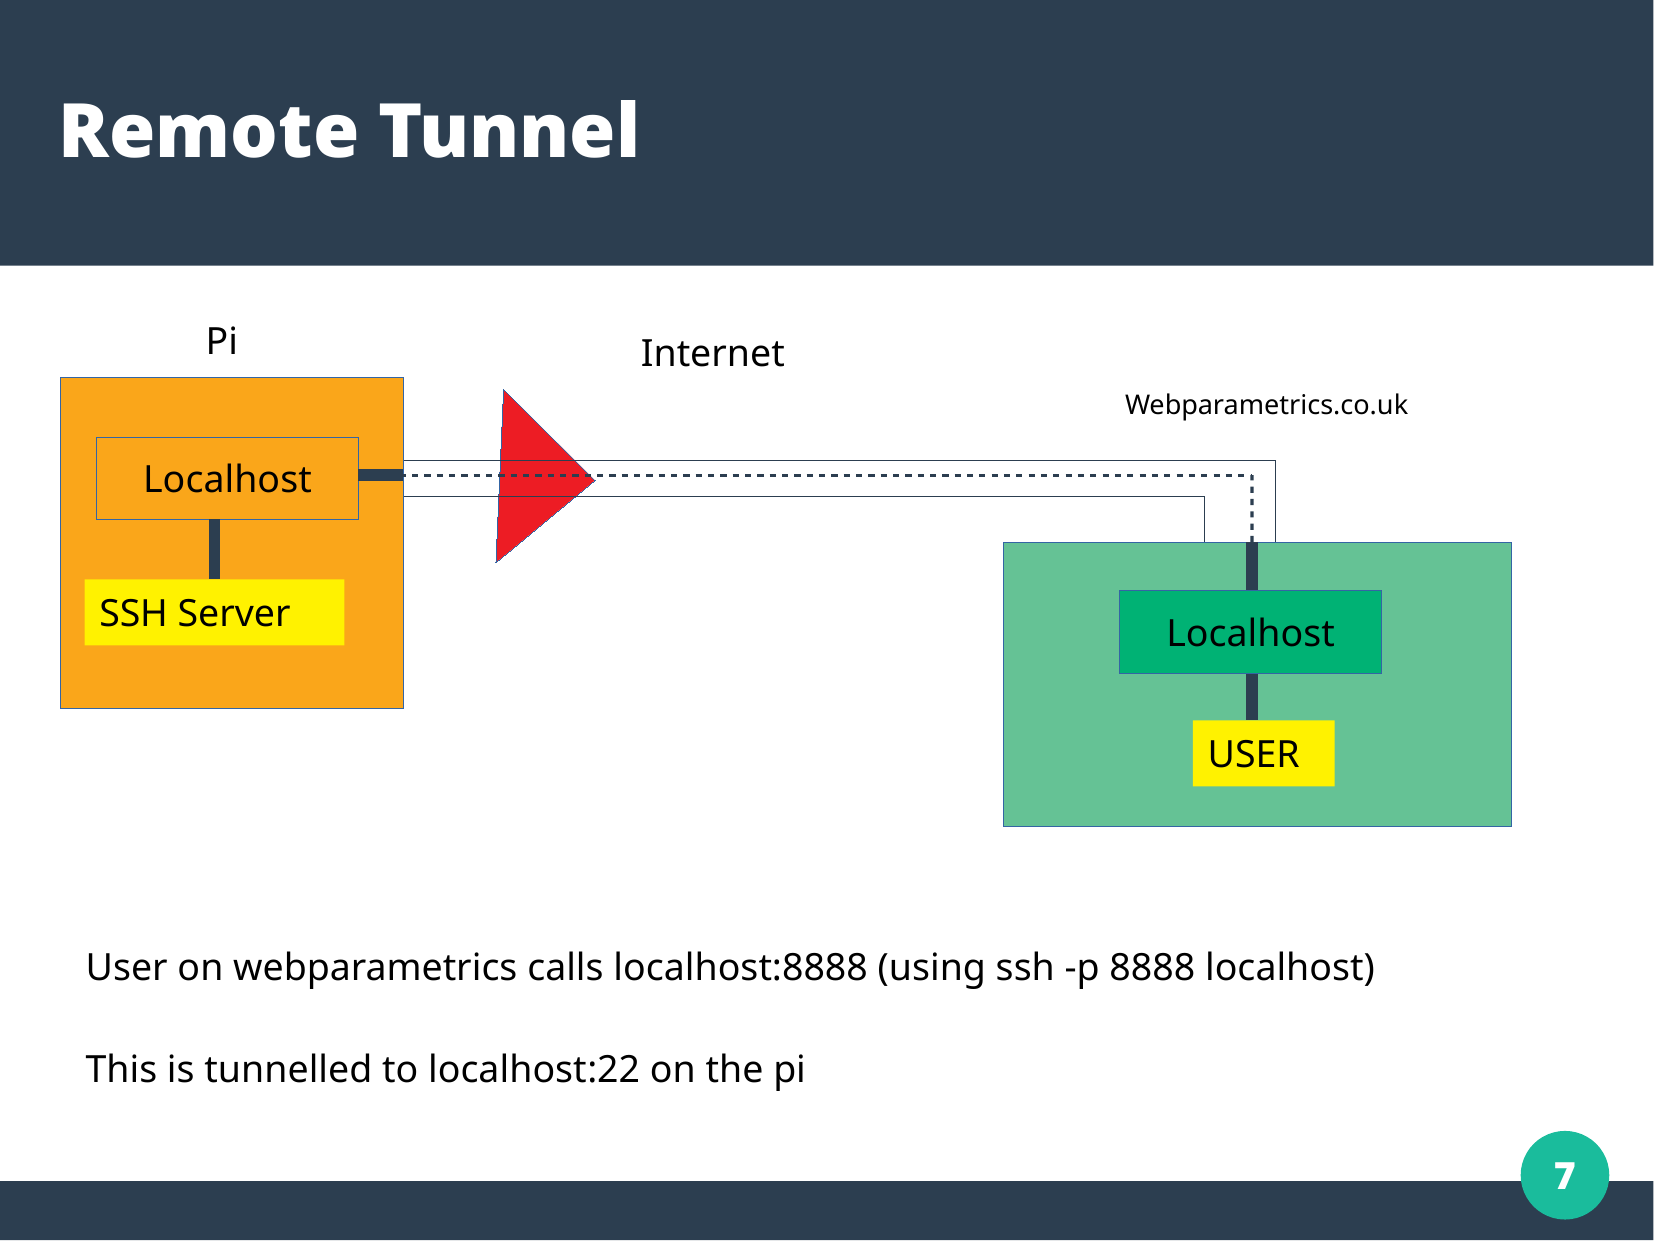

# Remote Tunnel
Pi
Internet
Webparametrics.co.uk
Localhost
SSH Server
Localhost
USER
User on webparametrics calls localhost:8888 (using ssh -p 8888 localhost)
This is tunnelled to localhost:22 on the pi
7